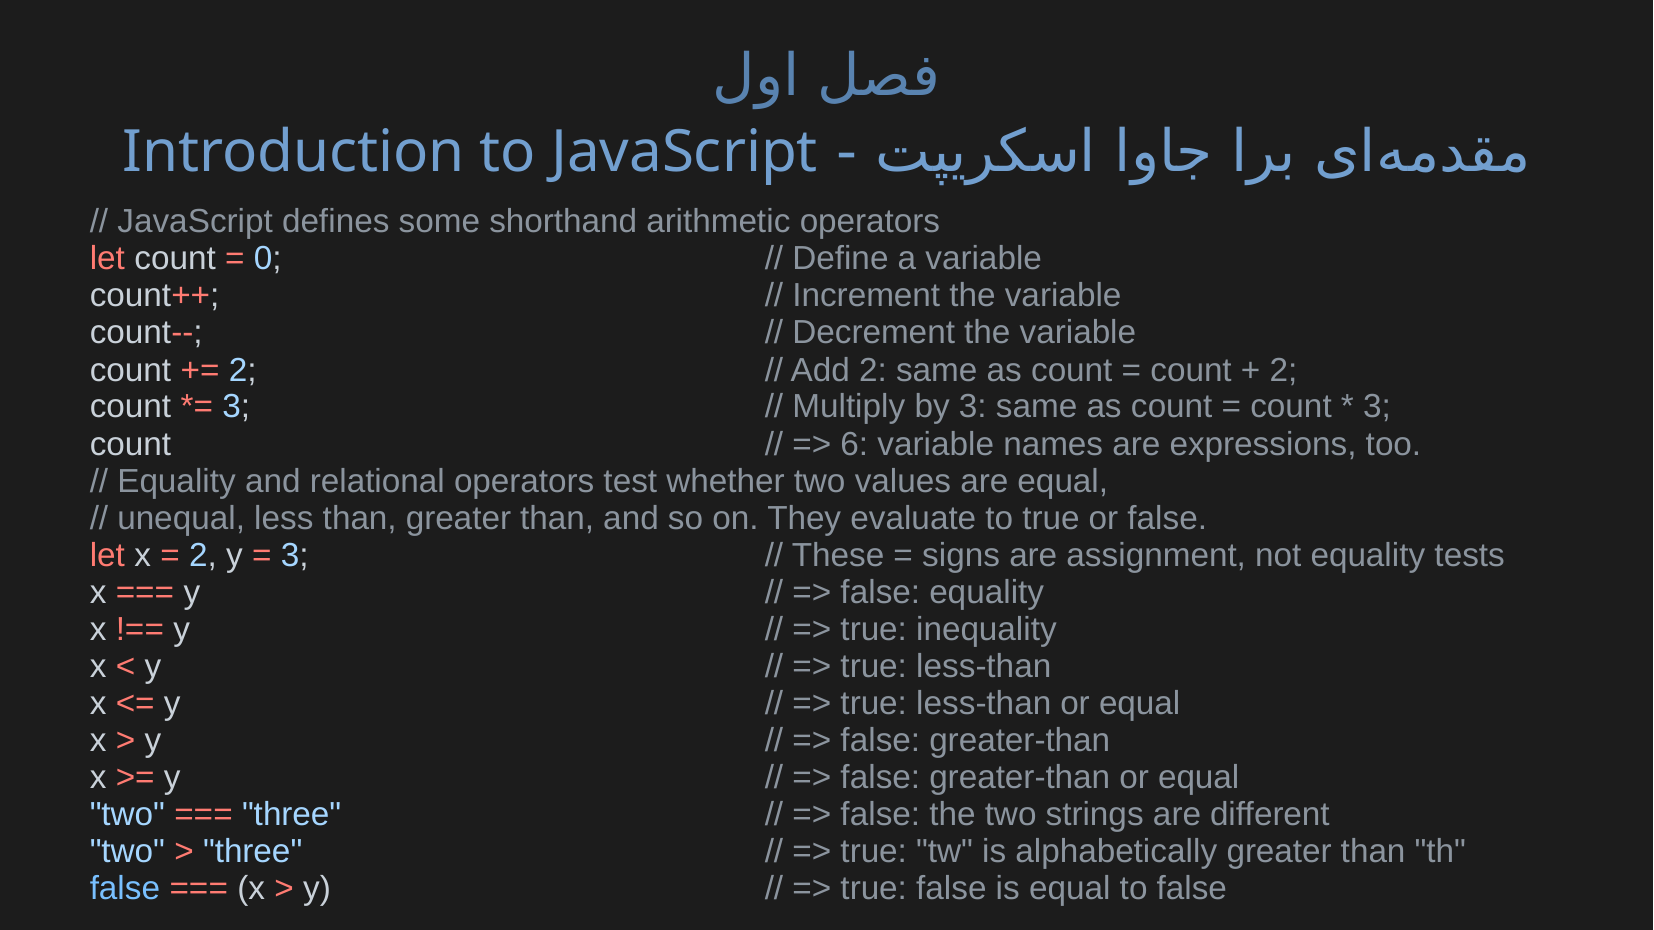

# فصل اول مقدمه‌ای برا جاوا اسکریپت - Introduction to JavaScript
// JavaScript defines some shorthand arithmetic operators
let count = 0;							// Define a variable
count++;								// Increment the variable
count--;								// Decrement the variable
count += 2;							// Add 2: same as count = count + 2;
count *= 3;							// Multiply by 3: same as count = count * 3;
count								// => 6: variable names are expressions, too.
// Equality and relational operators test whether two values are equal,
// unequal, less than, greater than, and so on. They evaluate to true or false.
let x = 2, y = 3;							// These = signs are assignment, not equality tests
x === y								// => false: equality
x !== y								// => true: inequality
x < y									// => true: less-than
x <= y								// => true: less-than or equal
x > y									// => false: greater-than
x >= y								// => false: greater-than or equal
"two" === "three"						// => false: the two strings are different
"two" > "three"							// => true: "tw" is alphabetically greater than "th"
false === (x > y)						// => true: false is equal to false